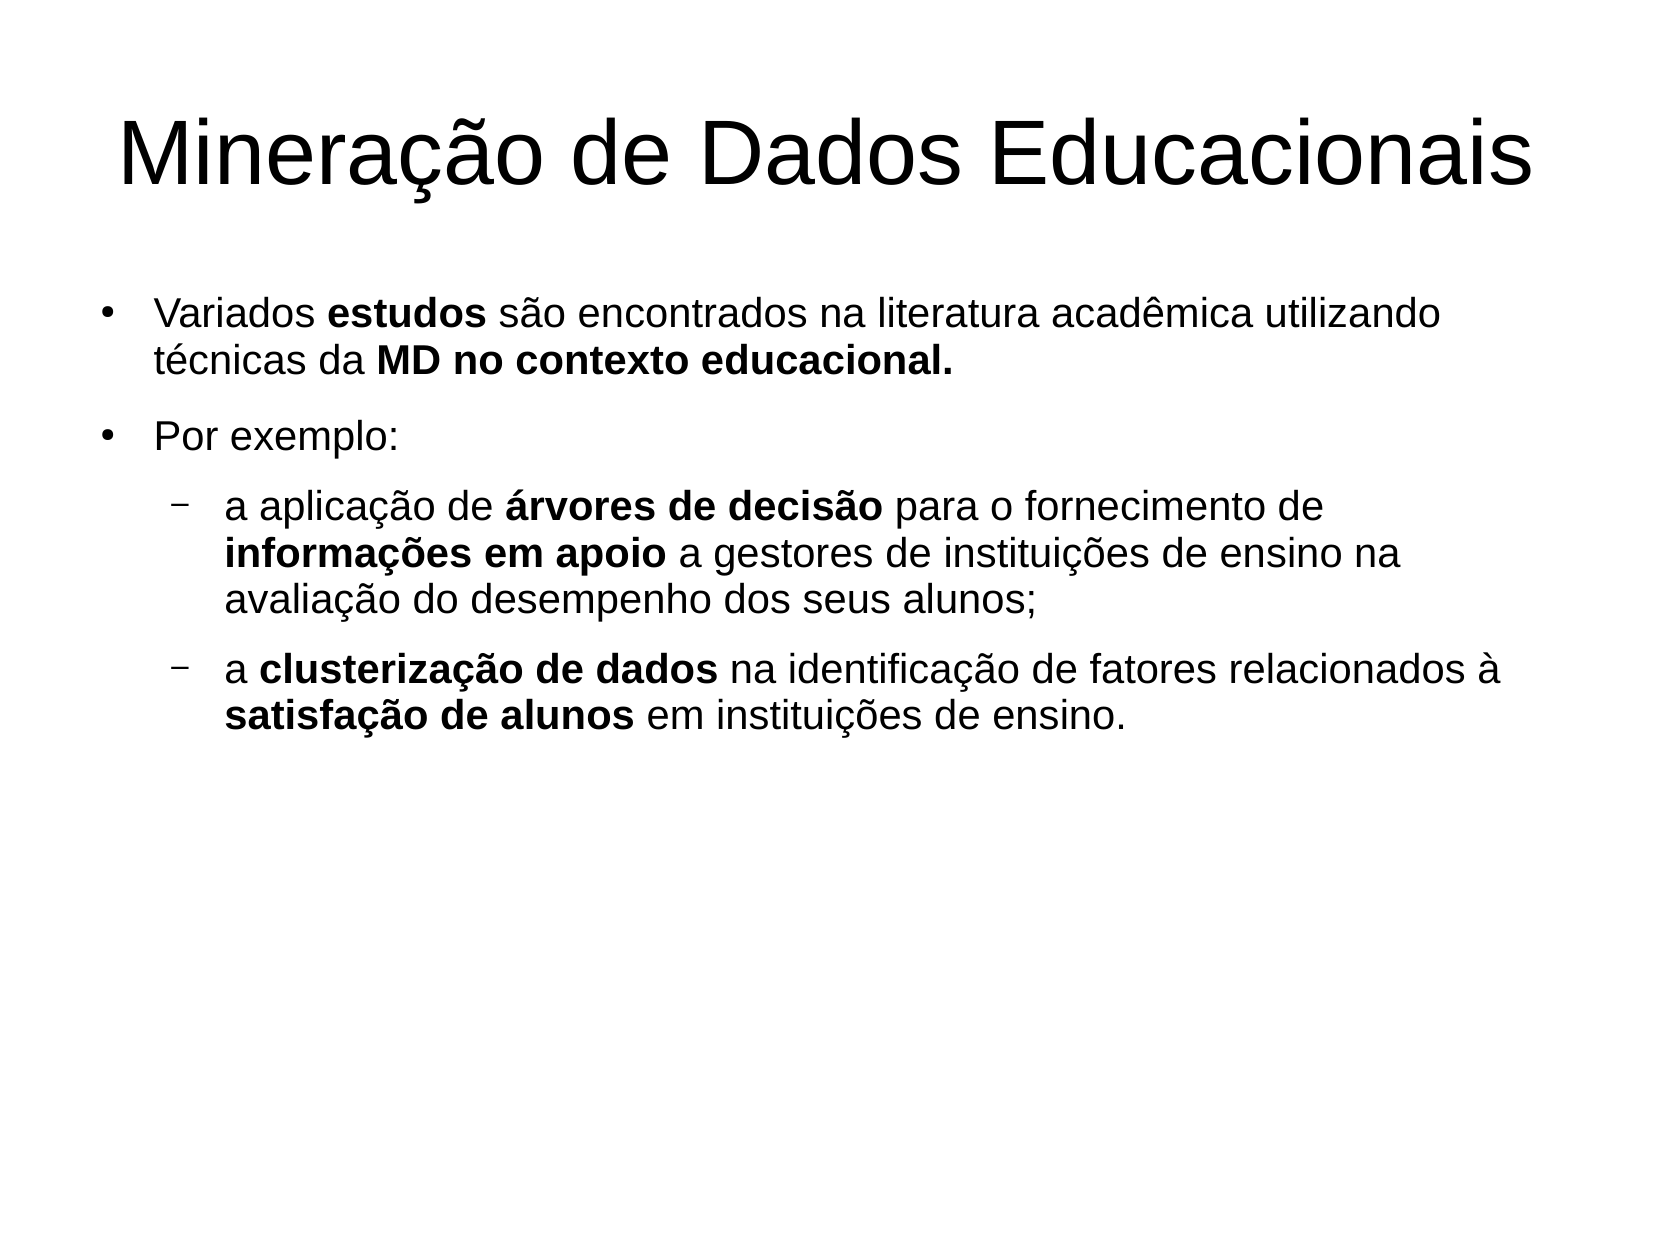

# Mineração de Dados Educacionais
Variados estudos são encontrados na literatura acadêmica utilizando técnicas da MD no contexto educacional.
Por exemplo:
a aplicação de árvores de decisão para o fornecimento de informações em apoio a gestores de instituições de ensino na avaliação do desempenho dos seus alunos;
a clusterização de dados na identificação de fatores relacionados à satisfação de alunos em instituições de ensino.